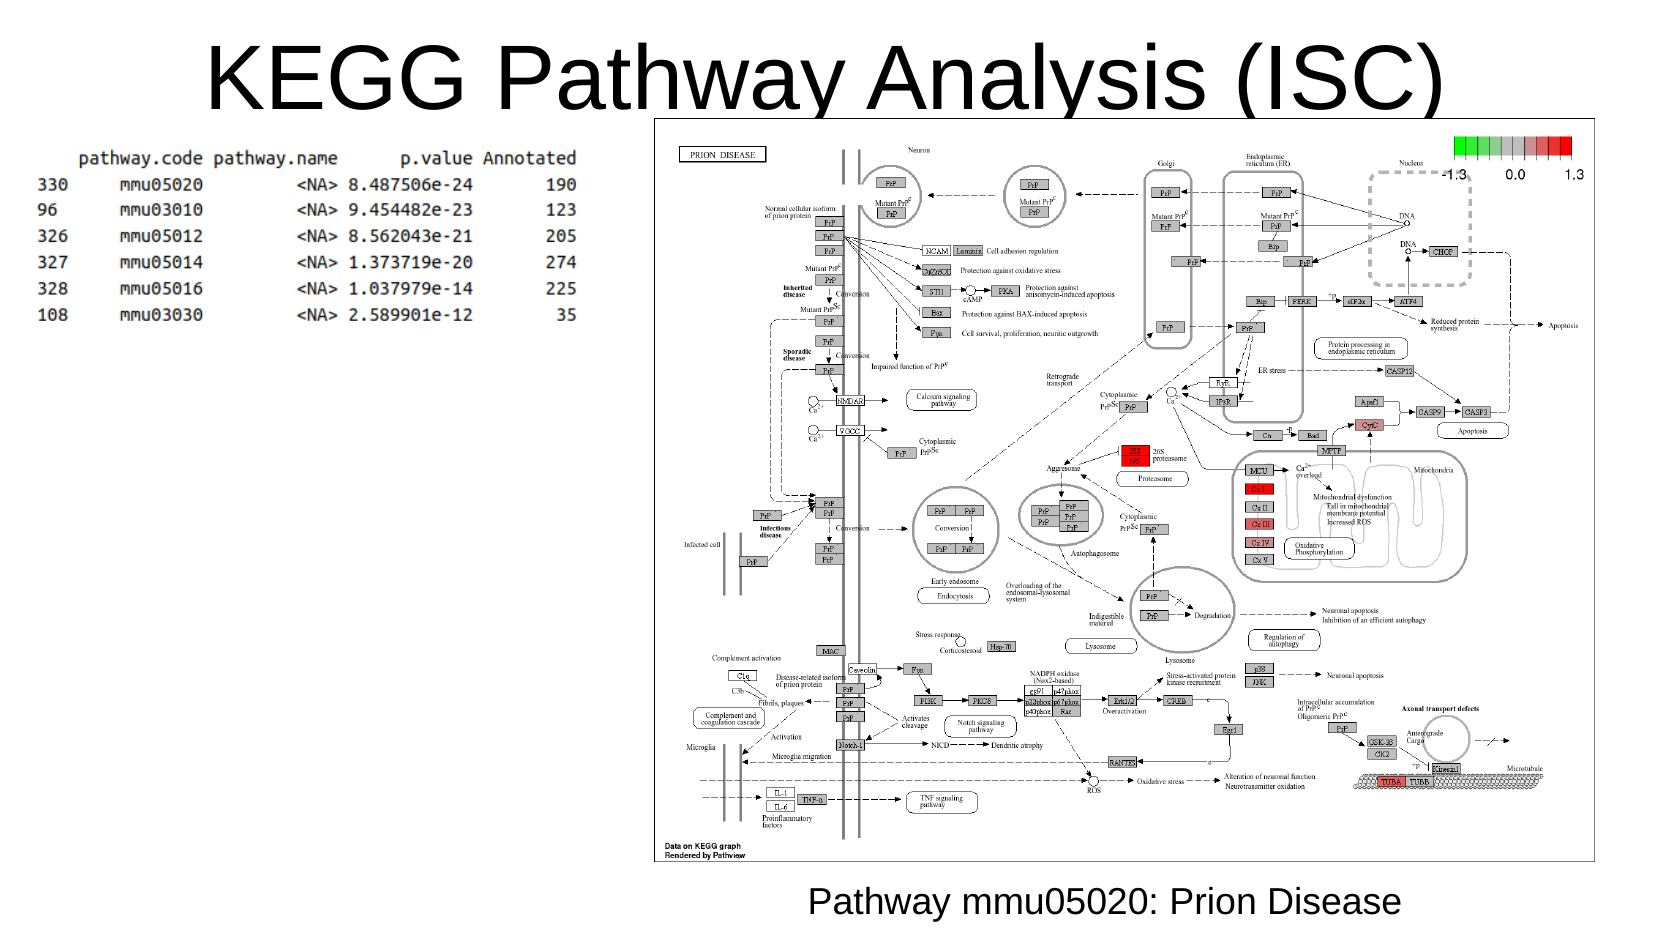

# KEGG Pathway Analysis (ISC)
Pathway mmu05020: Prion Disease